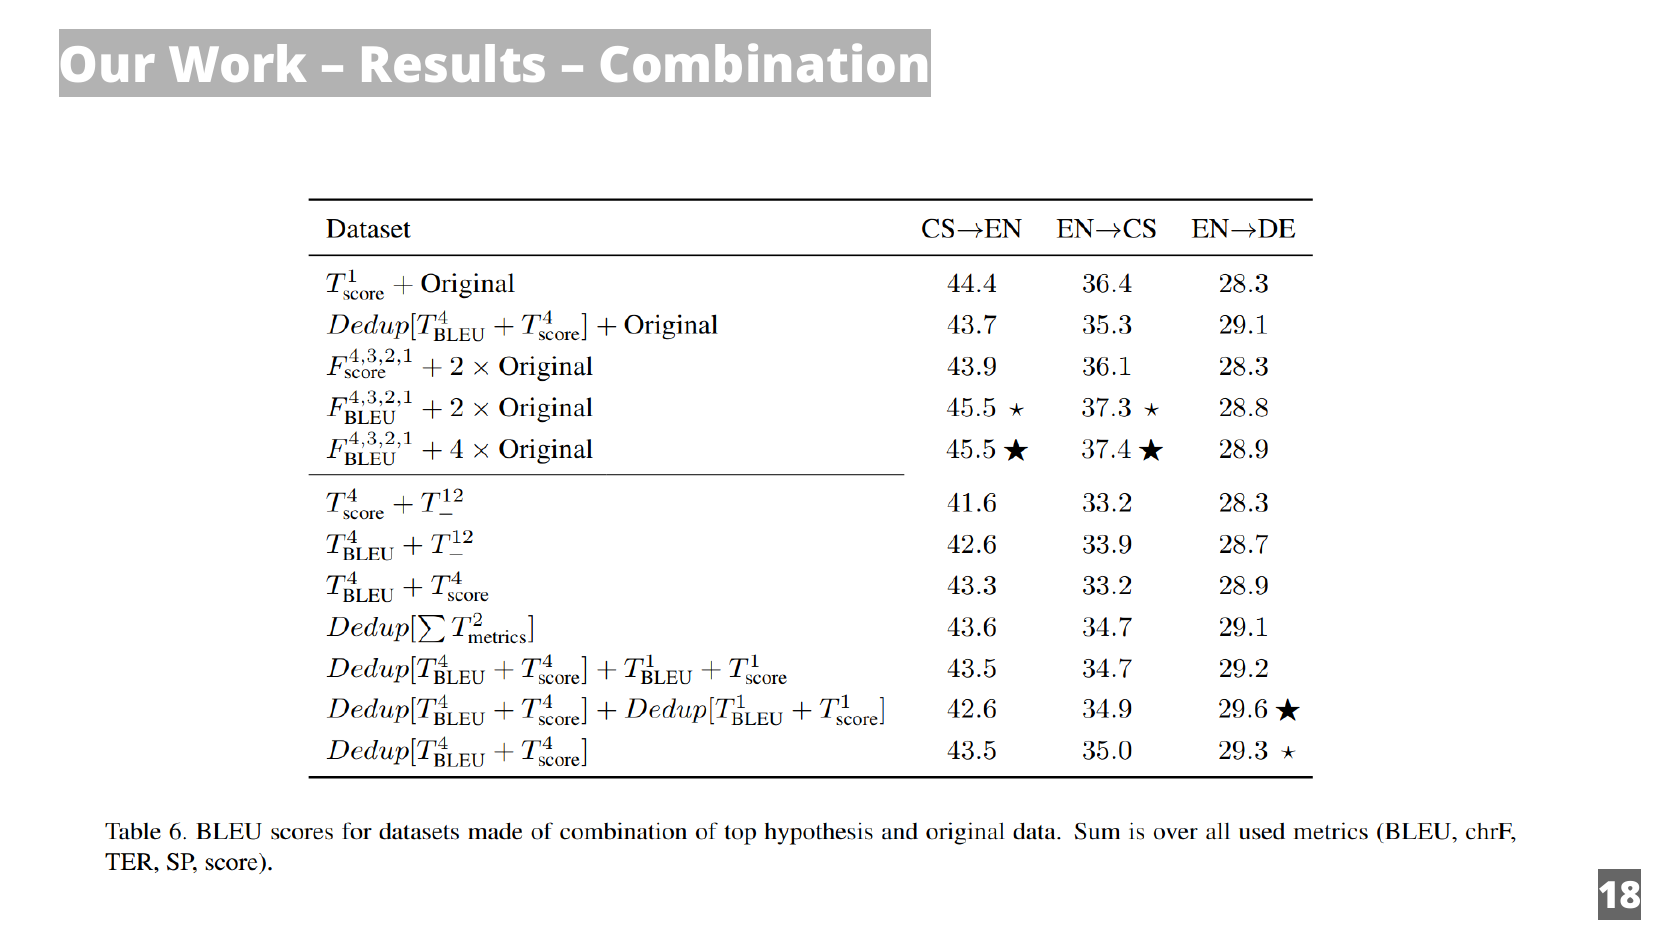

# Our Work – Results – Combination